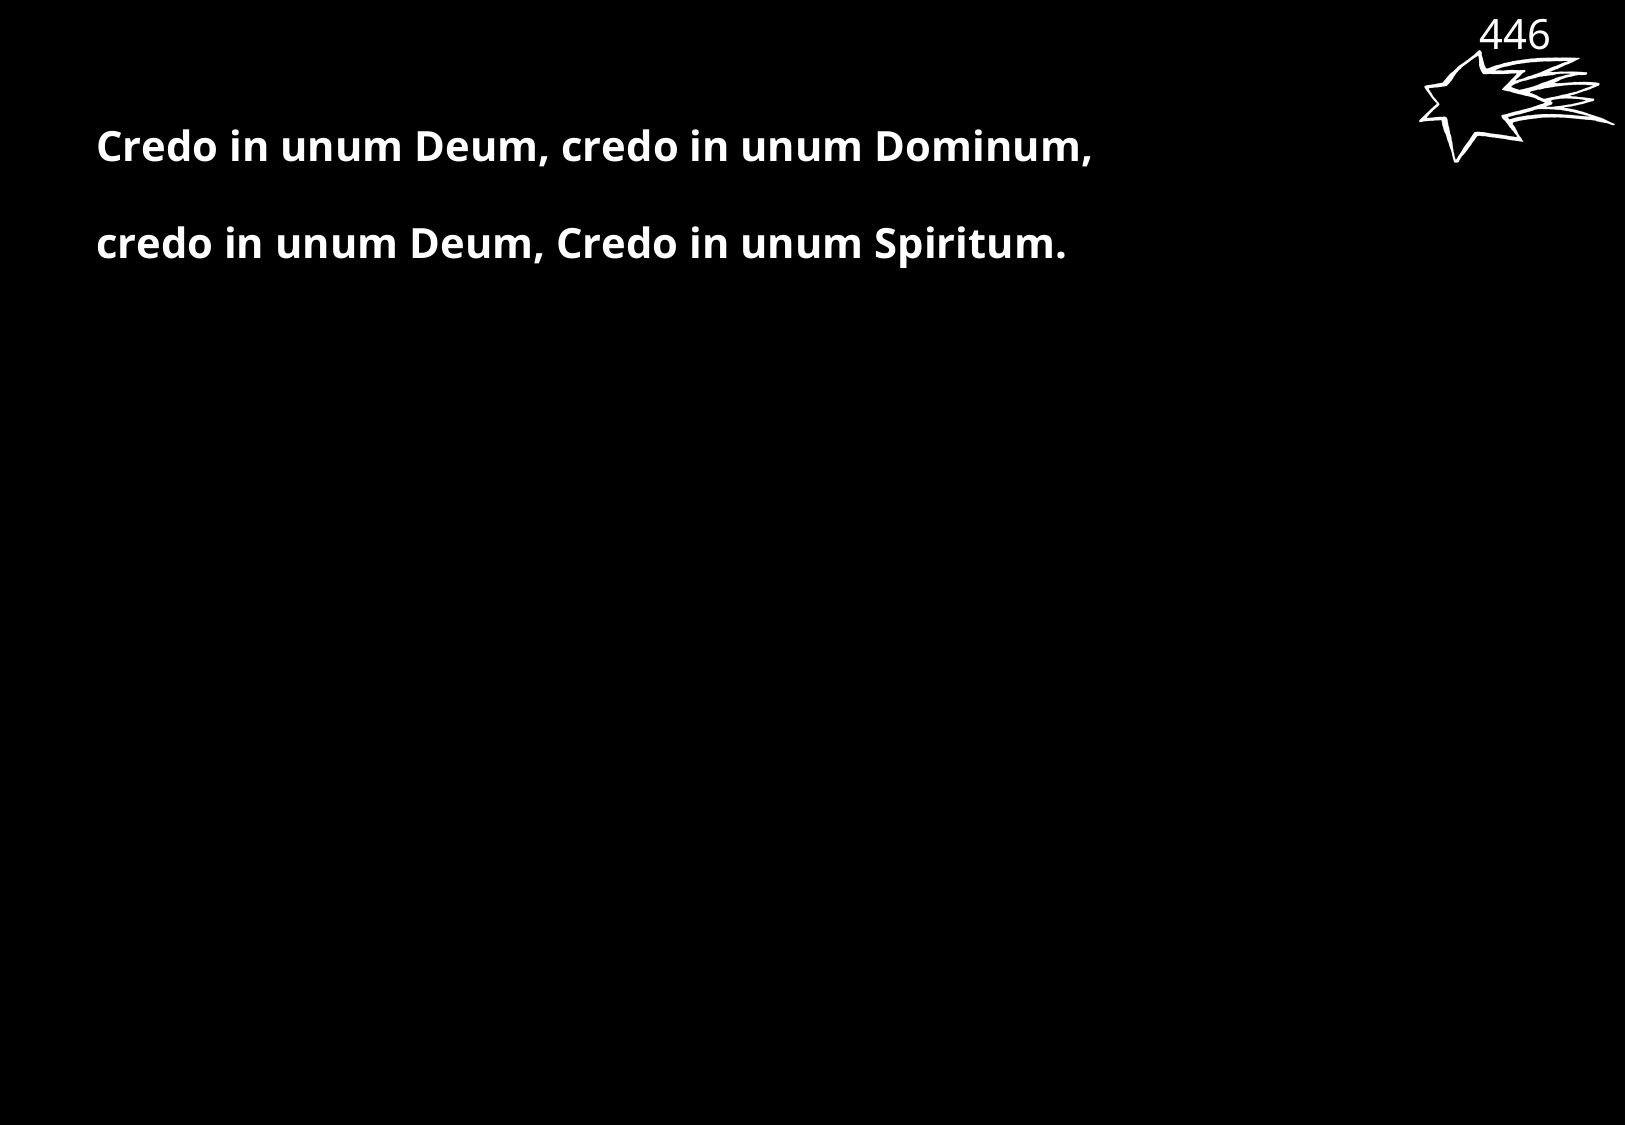

446
# Credo in unum Deum, credo in unum Dominum,
credo in unum Deum, Credo in unum Spiritum.